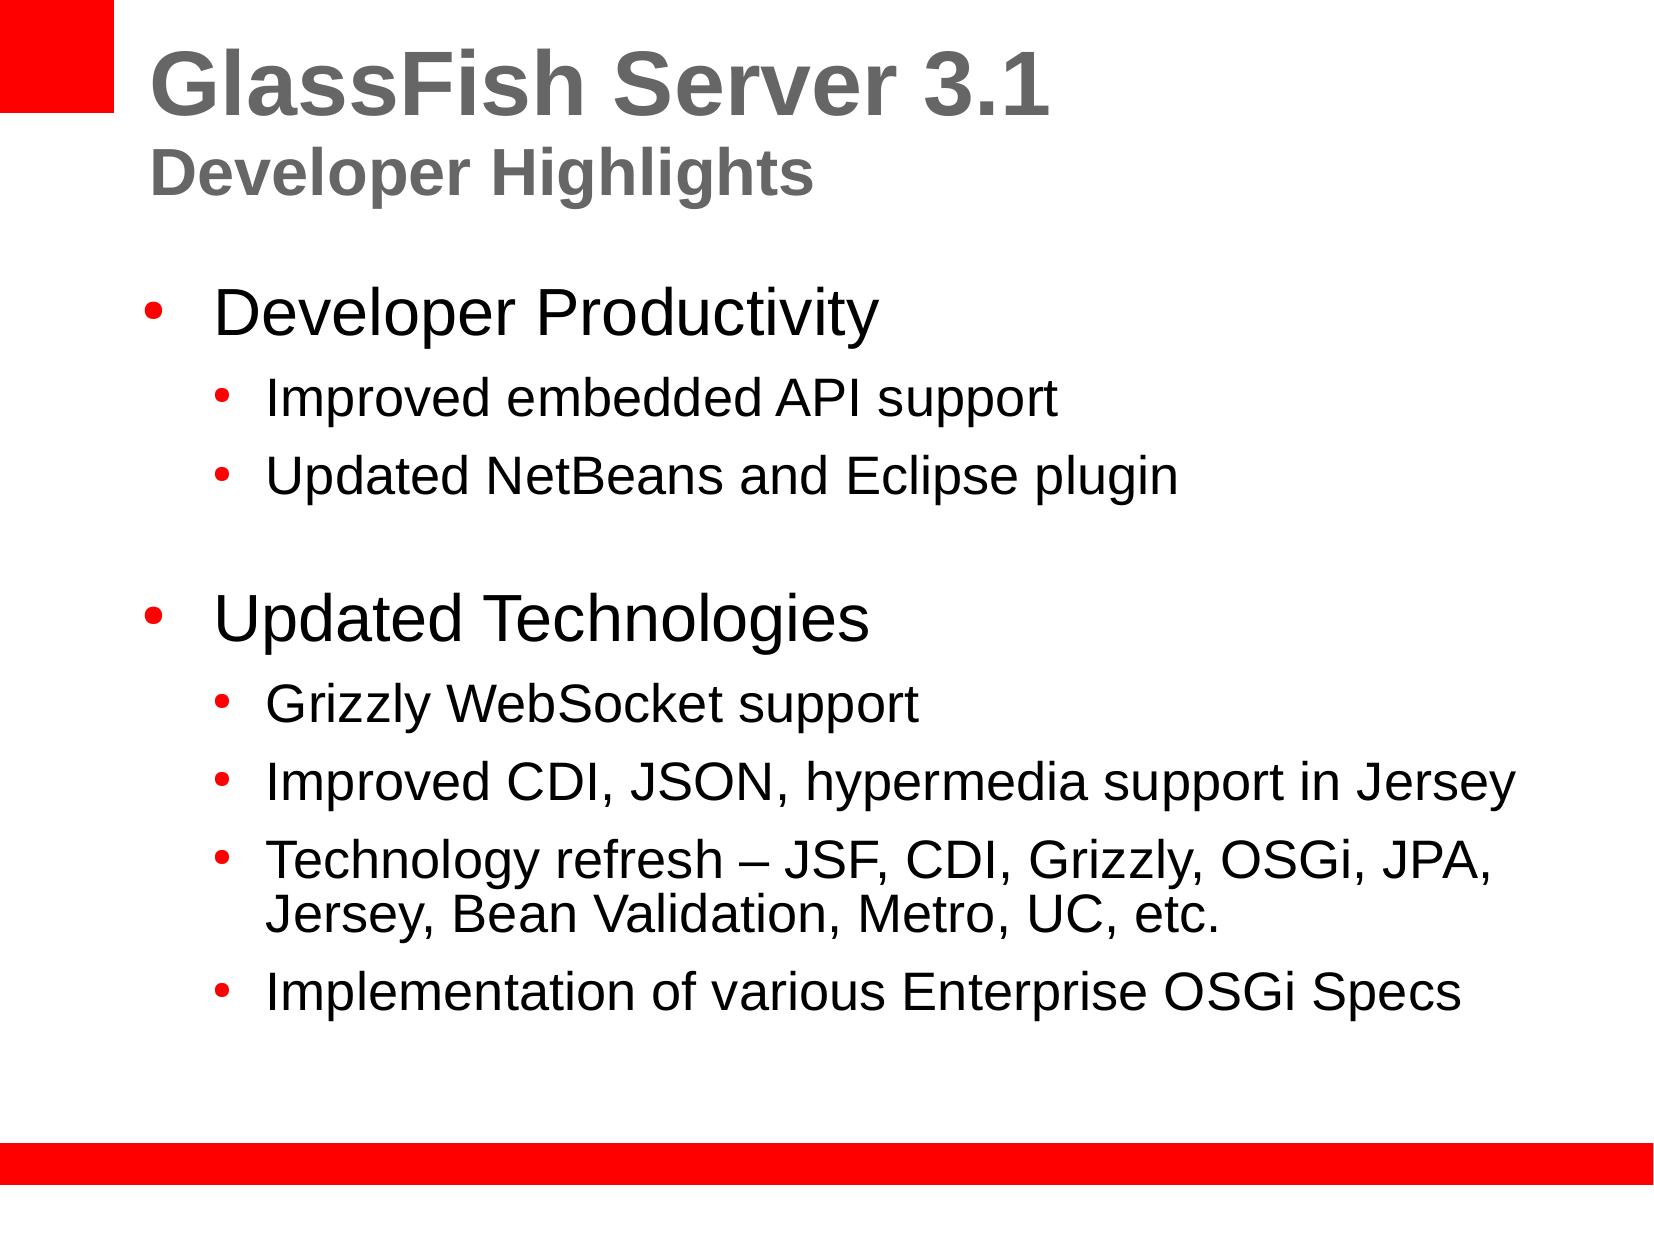

# GlassFish Server 3.1 Developer Highlights
 Developer Productivity
Improved embedded API support
Updated NetBeans and Eclipse plugin
 Updated Technologies
Grizzly WebSocket support
Improved CDI, JSON, hypermedia support in Jersey
Technology refresh – JSF, CDI, Grizzly, OSGi, JPA,
Jersey, Bean Validation, Metro, UC, etc.
Implementation of various Enterprise OSGi Specs